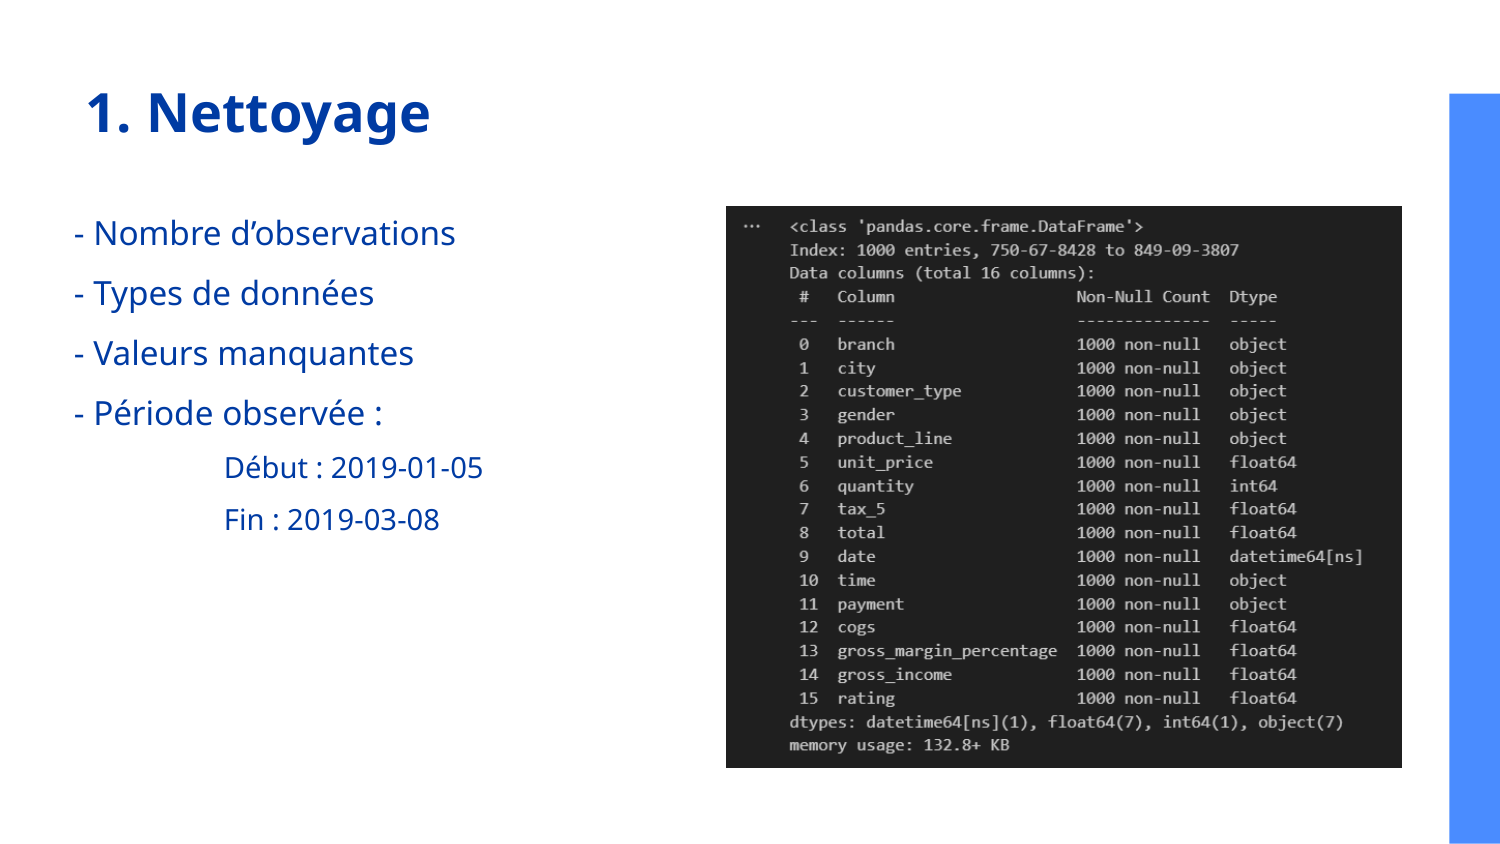

# 1. Nettoyage
- Nombre d’observations
- Types de données
- Valeurs manquantes
- Période observée :
 	Début : 2019-01-05
	Fin : 2019-03-08